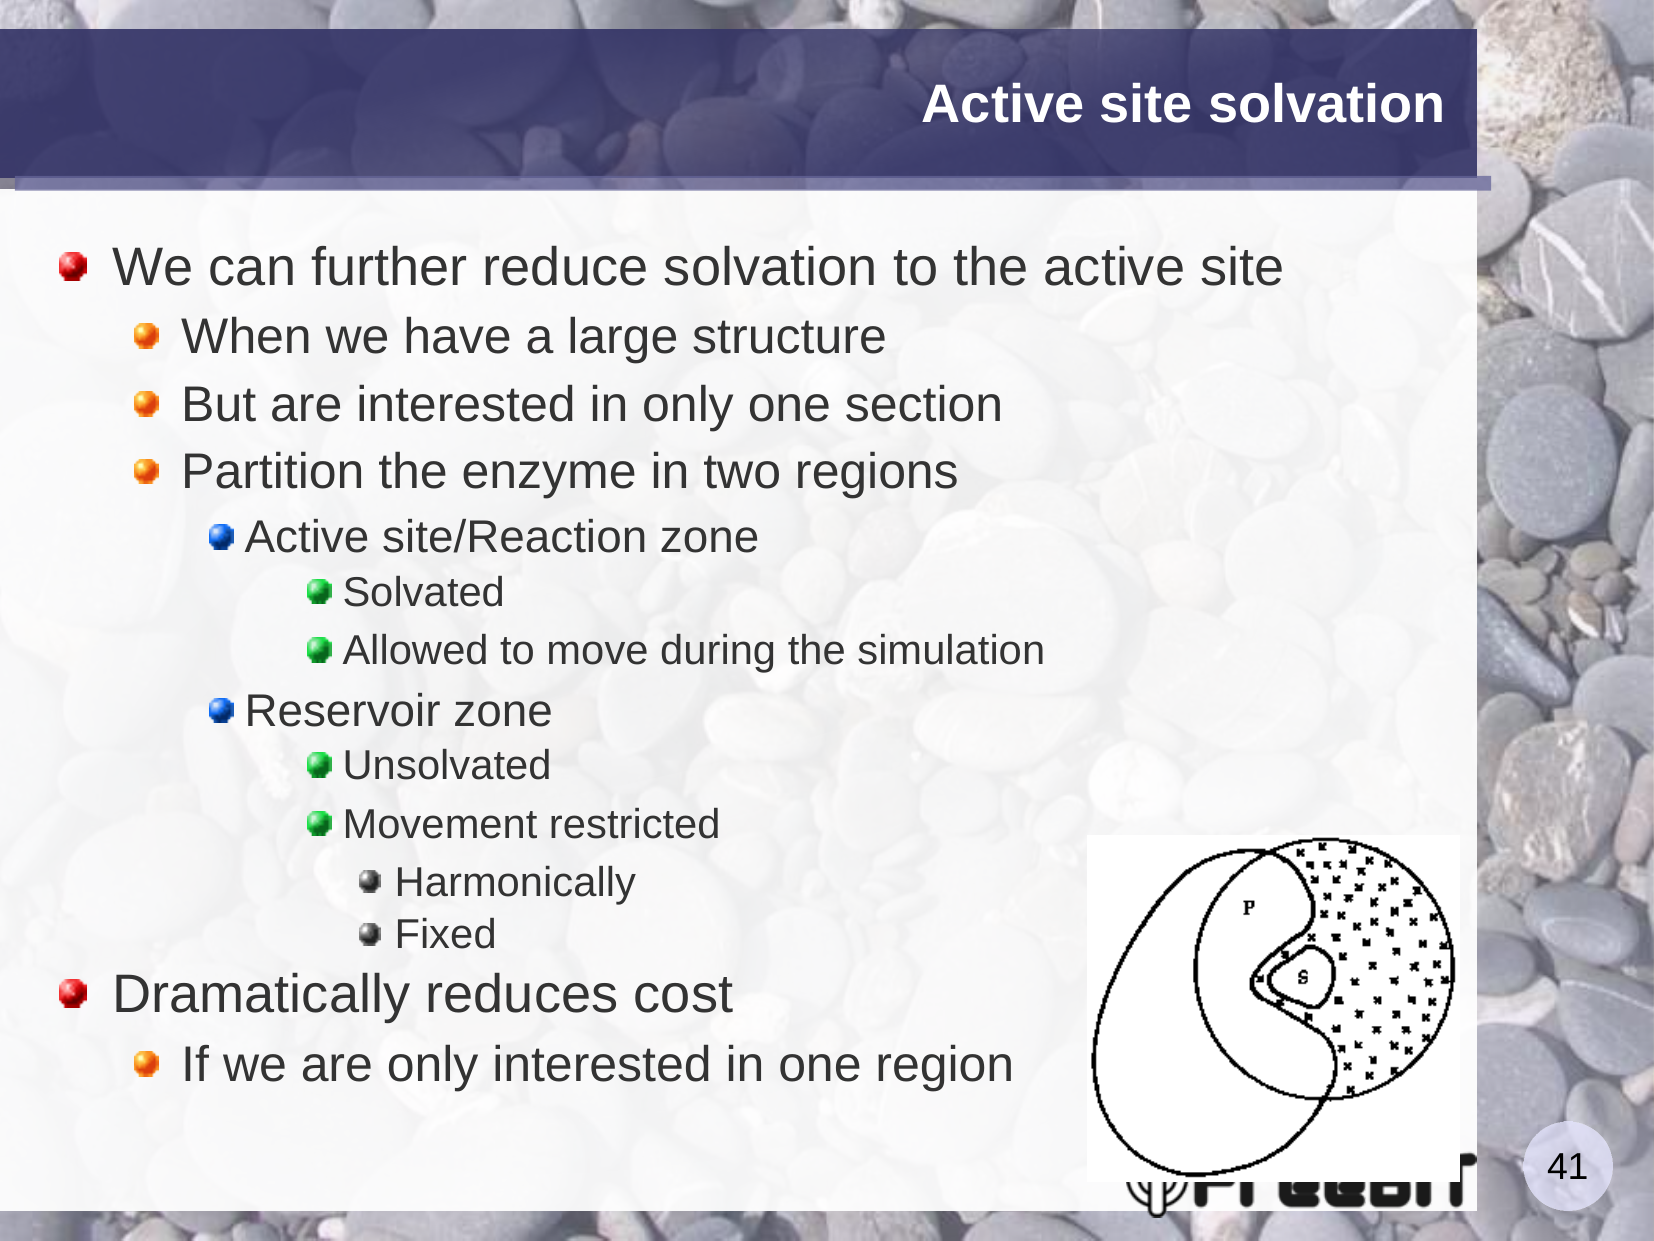

# Active site solvation
We can further reduce solvation to the active site
When we have a large structure
But are interested in only one section
Partition the enzyme in two regions
Active site/Reaction zone
Solvated
Allowed to move during the simulation
Reservoir zone
Unsolvated
Movement restricted
Harmonically
Fixed
Dramatically reduces cost
If we are only interested in one region